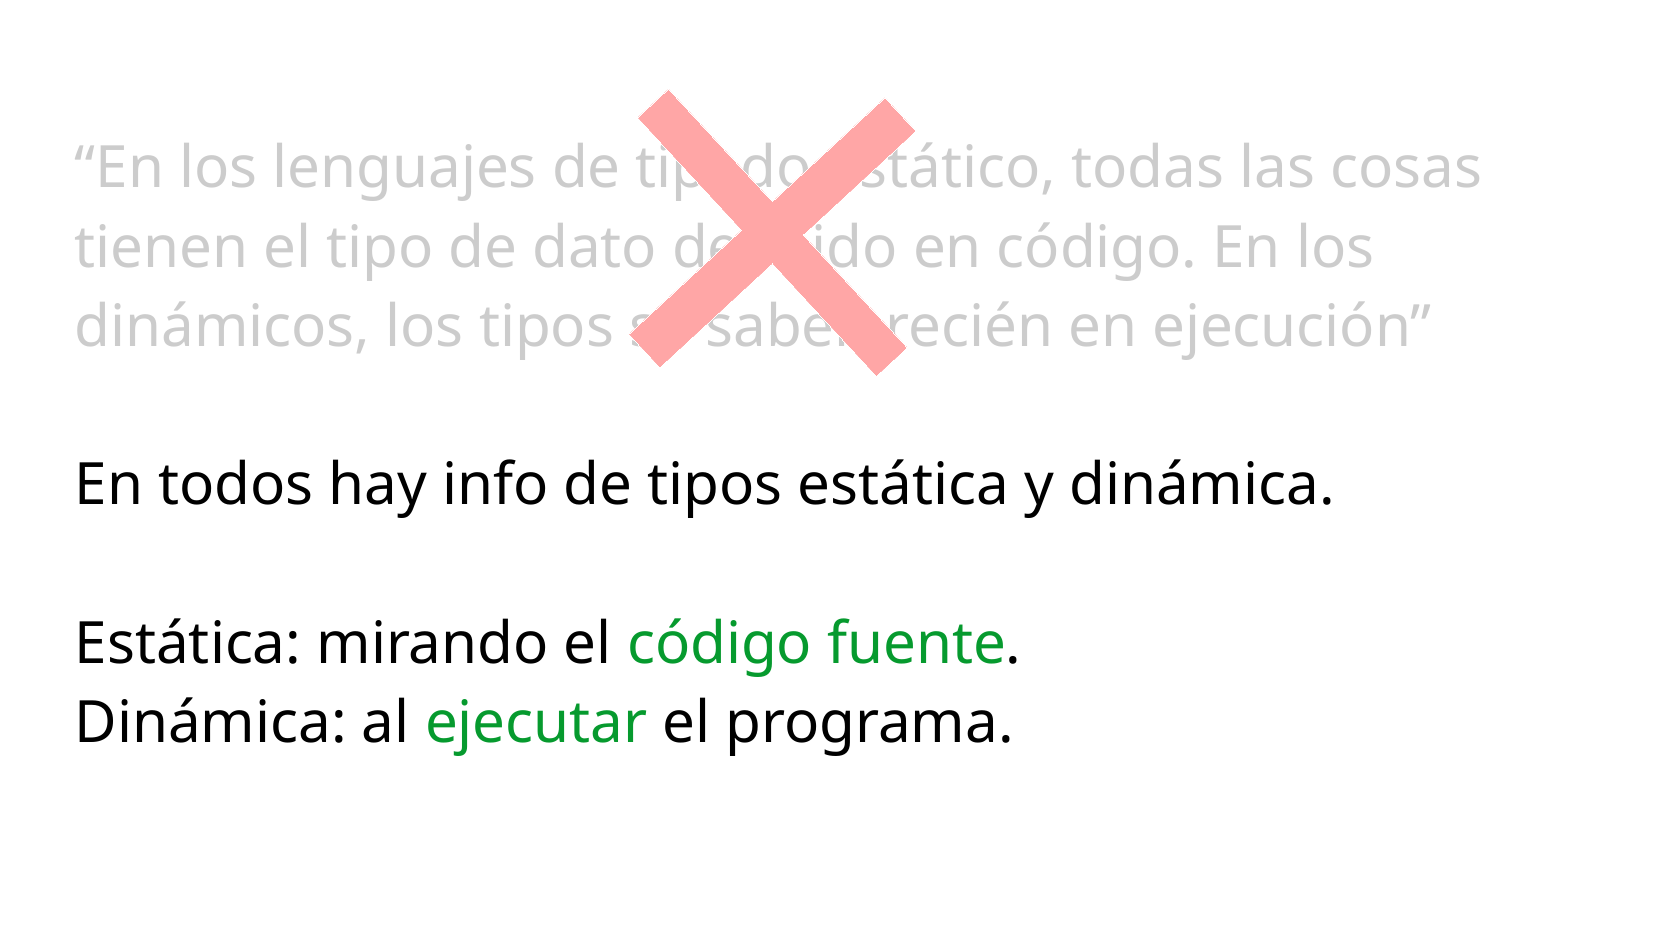

“En los lenguajes de tipado estático, todas las cosas tienen el tipo de dato definido en código. En los dinámicos, los tipos se saben recién en ejecución”
En todos hay info de tipos estática y dinámica.
Estática: mirando el código fuente.
Dinámica: al ejecutar el programa.